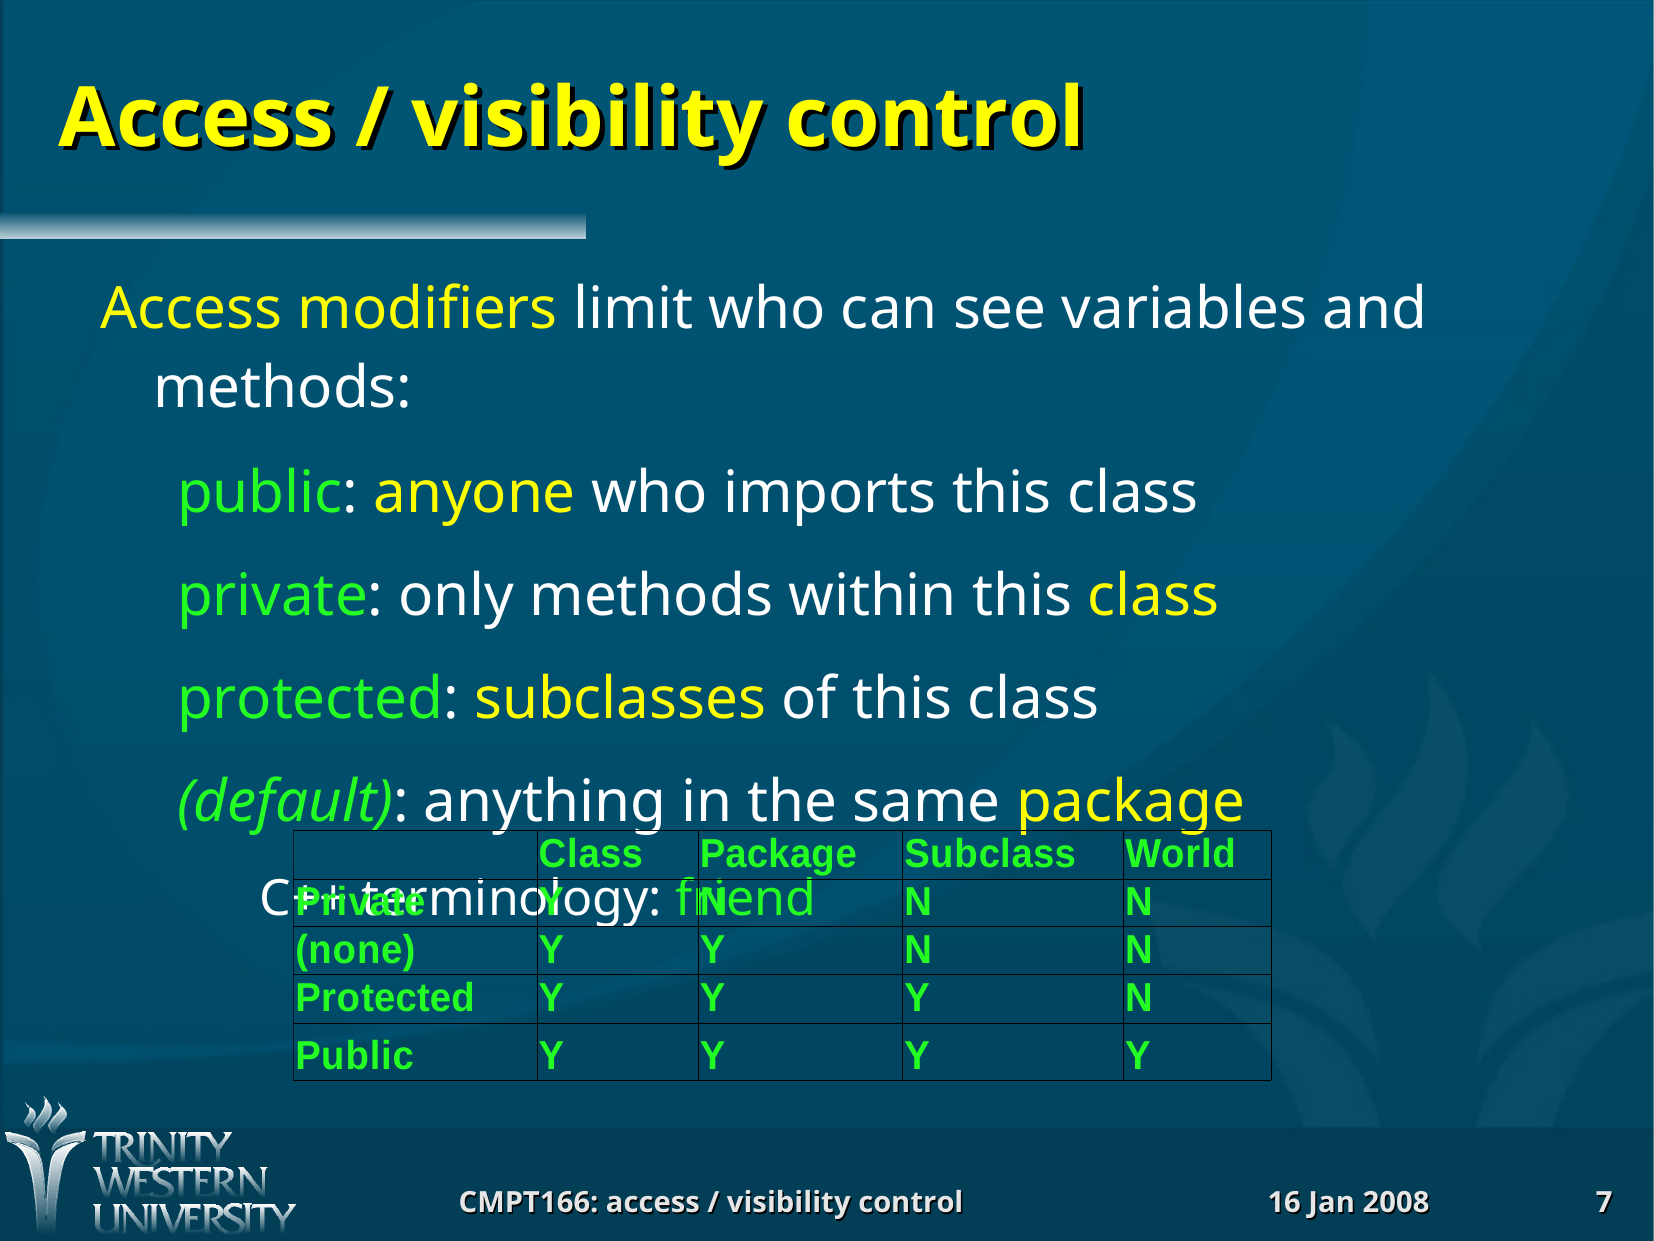

# Access / visibility control
Access modifiers limit who can see variables and methods:
public: anyone who imports this class
private: only methods within this class
protected: subclasses of this class
(default): anything in the same package
C++ terminology: friend
CMPT166: access / visibility control
16 Jan 2008
7